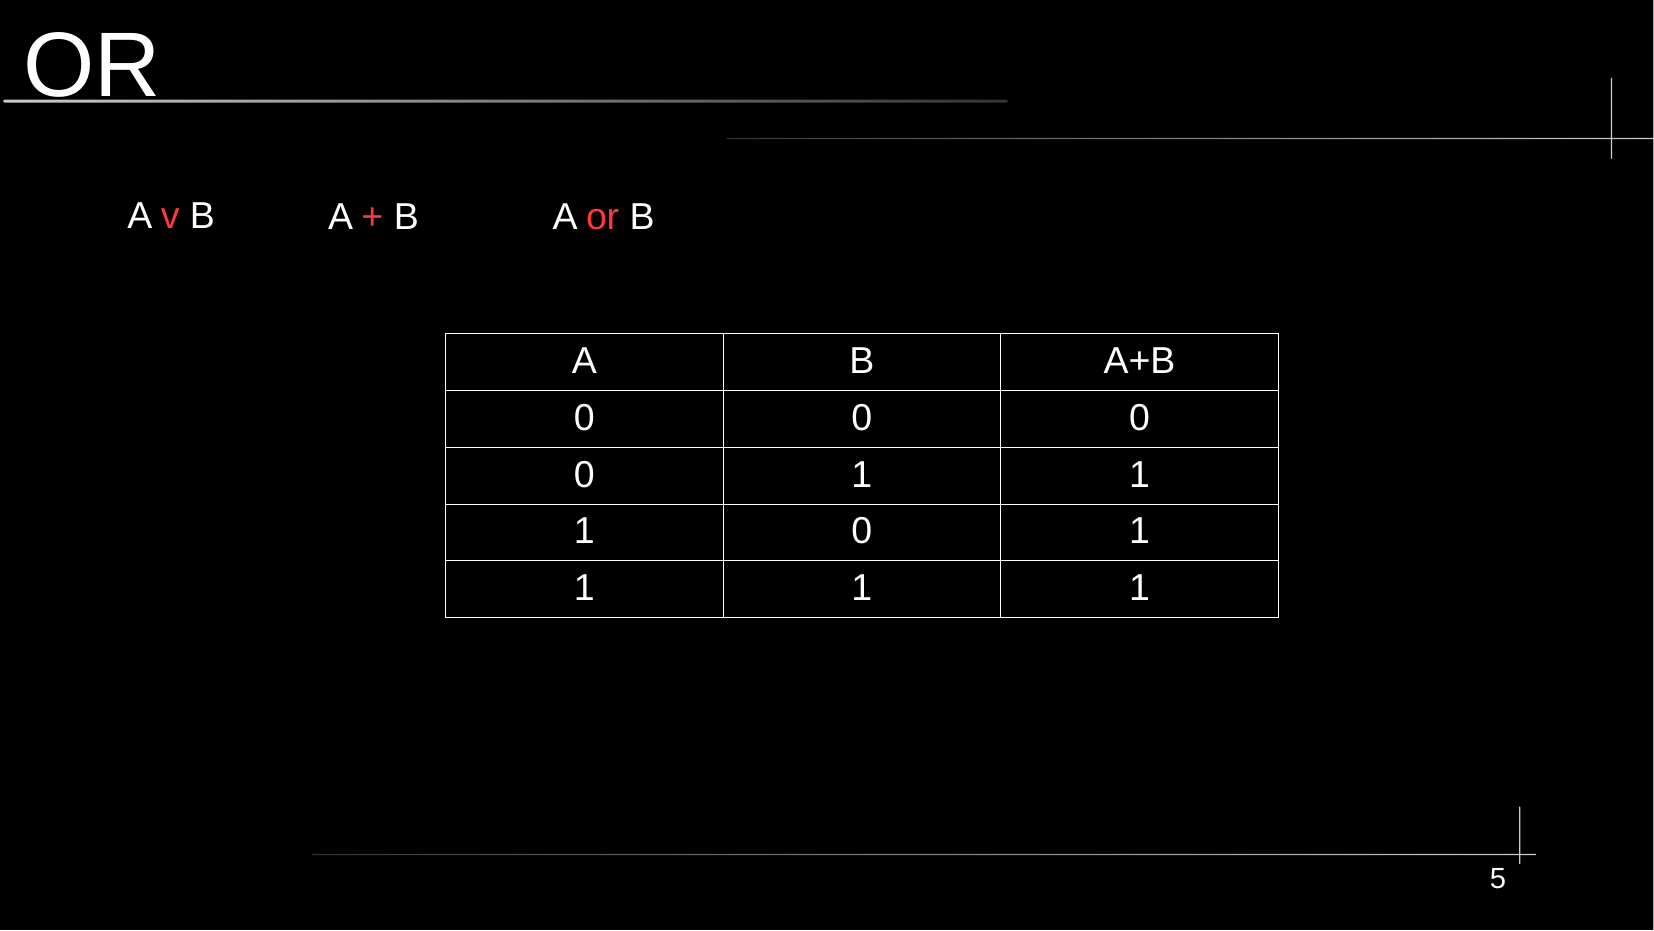

# OR
A v B
A + B
A or B
| A | B | A+B |
| --- | --- | --- |
| 0 | 0 | 0 |
| 0 | 1 | 1 |
| 1 | 0 | 1 |
| 1 | 1 | 1 |
5